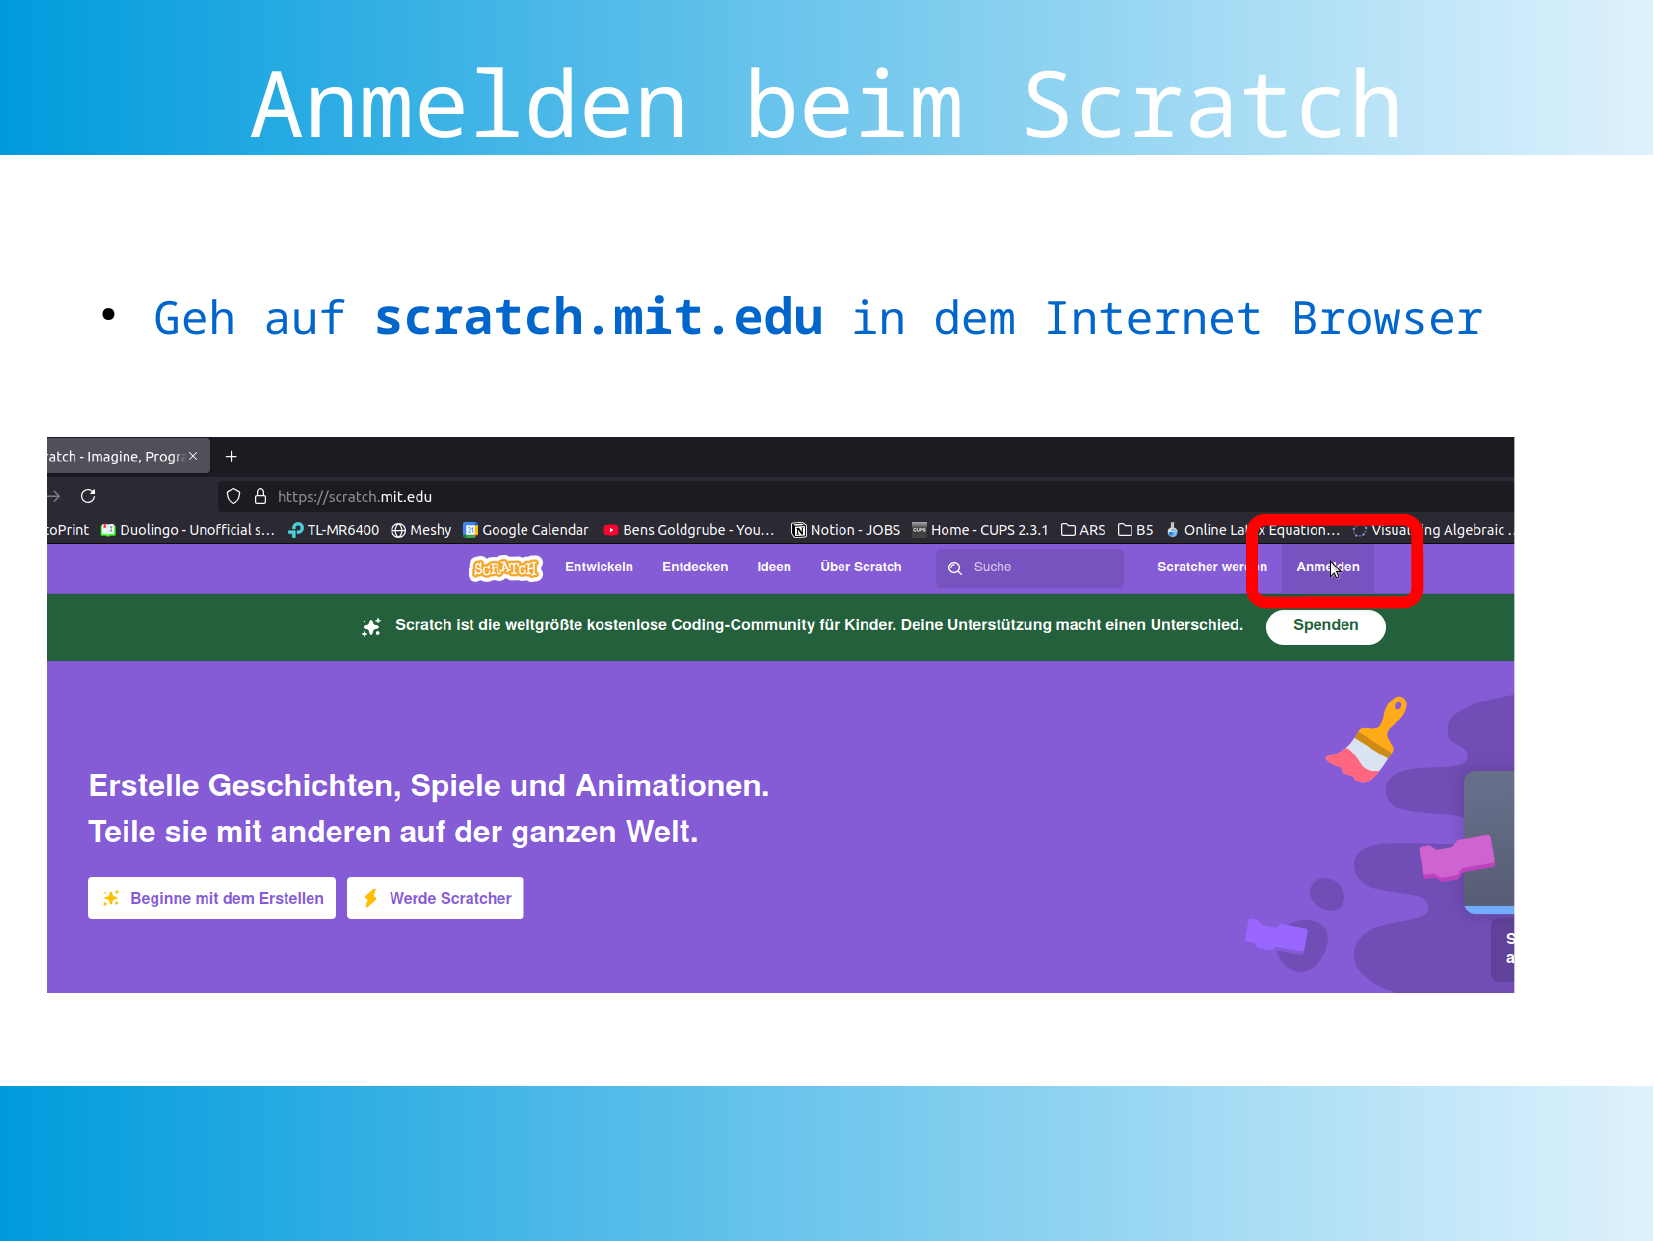

# Anmelden beim Scratch
Geh auf scratch.mit.edu in dem Internet Browser